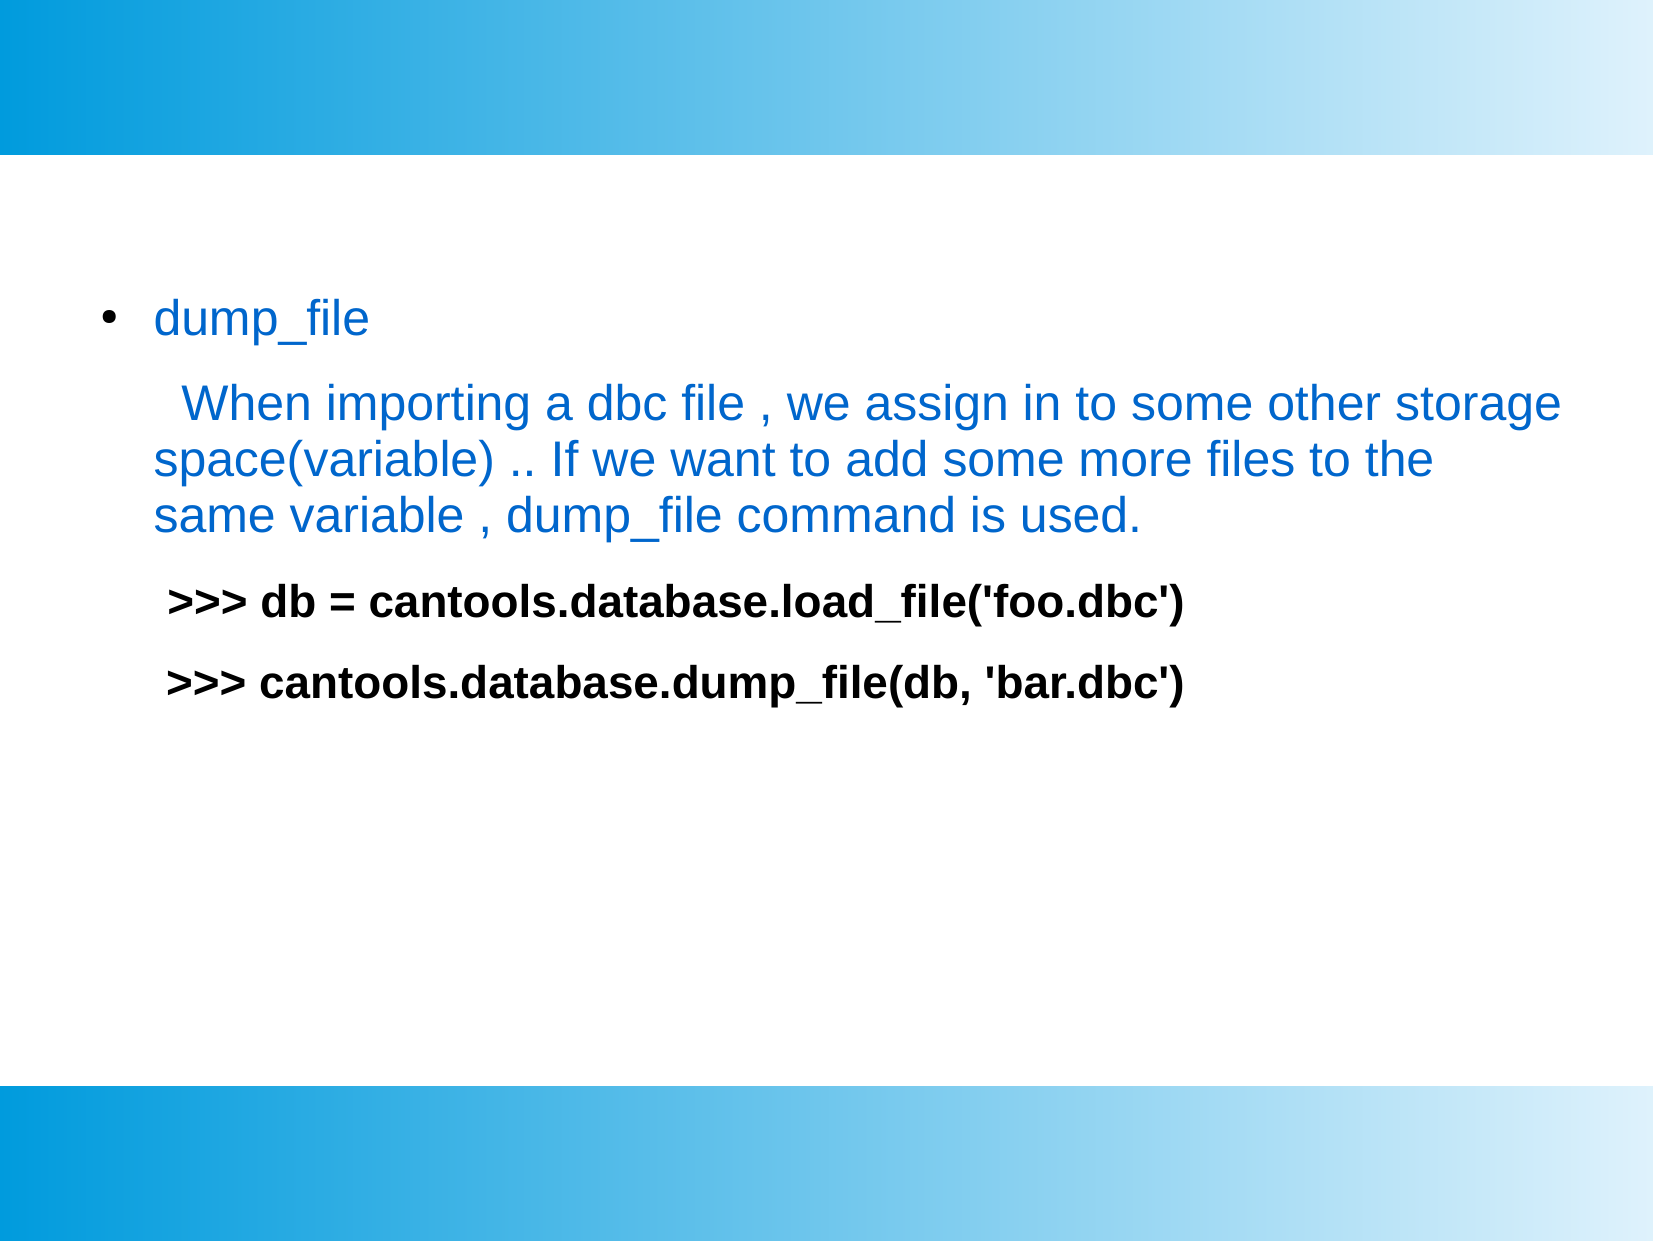

#
dump_file
 When importing a dbc file , we assign in to some other storage space(variable) .. If we want to add some more files to the same variable , dump_file command is used.
 >>> db = cantools.database.load_file('foo.dbc')
 >>> cantools.database.dump_file(db, 'bar.dbc')